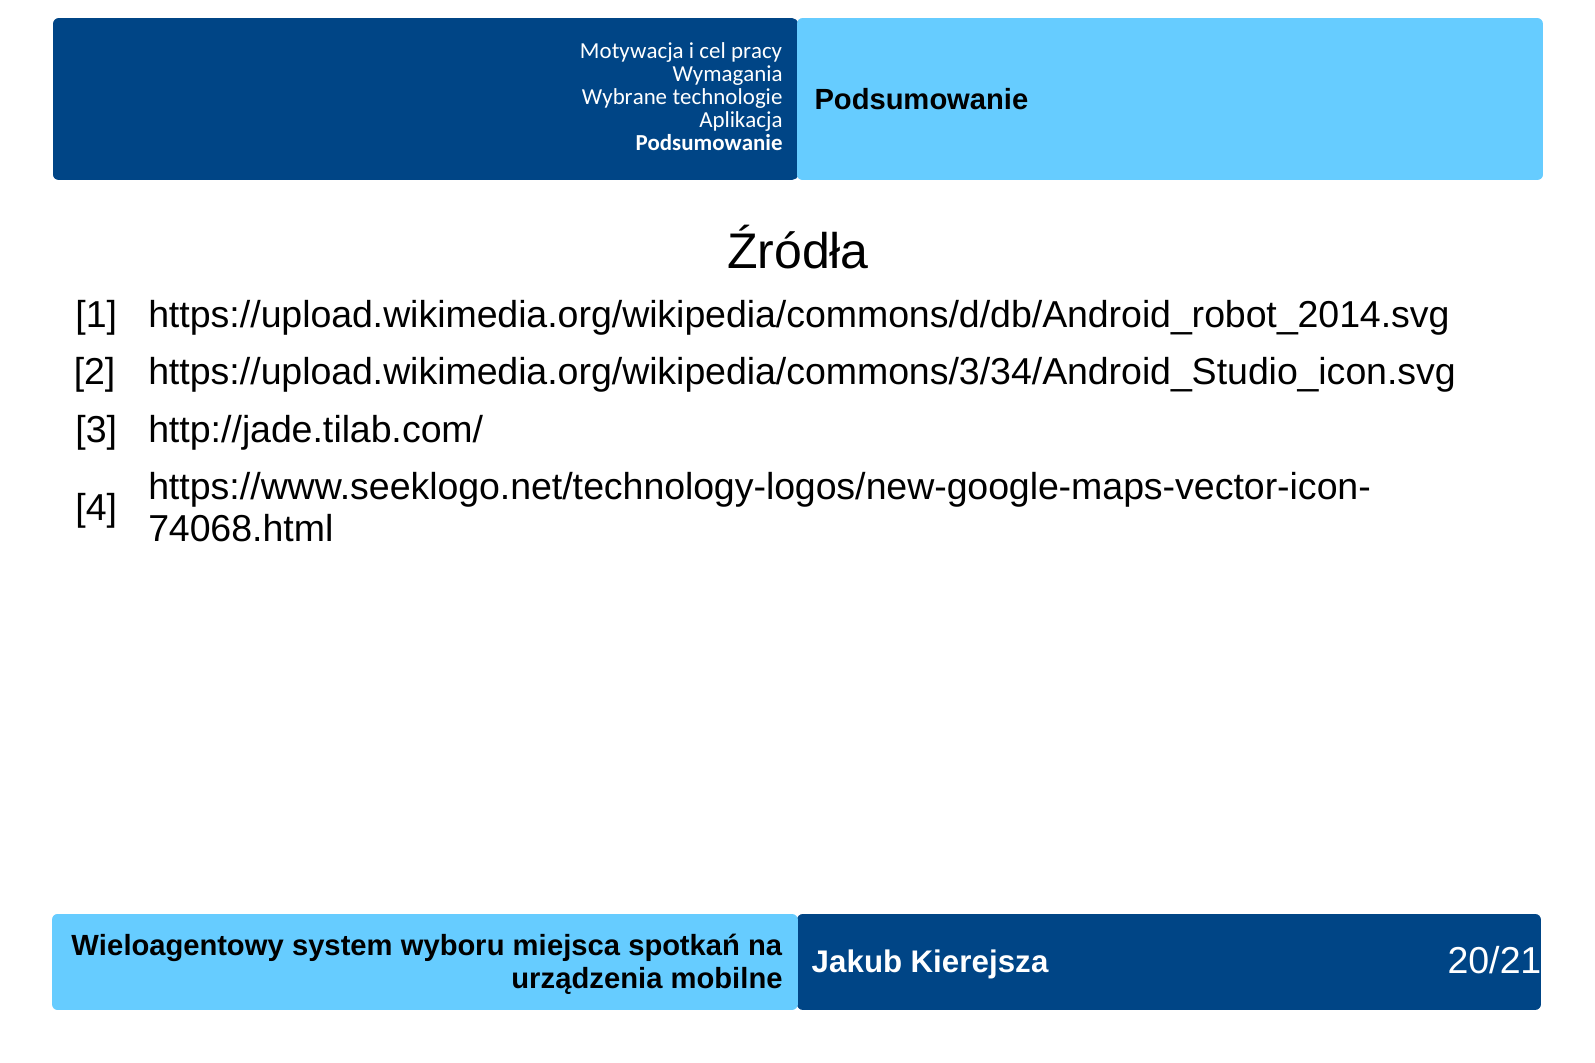

Motywacja i cel pracy
Wymagania
Wybrane technologie
Aplikacja
Podsumowanie
Podsumowanie
# Źródła
| [1] | https://upload.wikimedia.org/wikipedia/commons/d/db/Android\_robot\_2014.svg |
| --- | --- |
| [2] | https://upload.wikimedia.org/wikipedia/commons/3/34/Android\_Studio\_icon.svg |
| [3] | http://jade.tilab.com/ |
| [4] | https://www.seeklogo.net/technology-logos/new-google-maps-vector-icon-74068.html |
| | |
Wieloagentowy system wyboru miejsca spotkań na urządzenia mobilne
Jakub Kierejsza